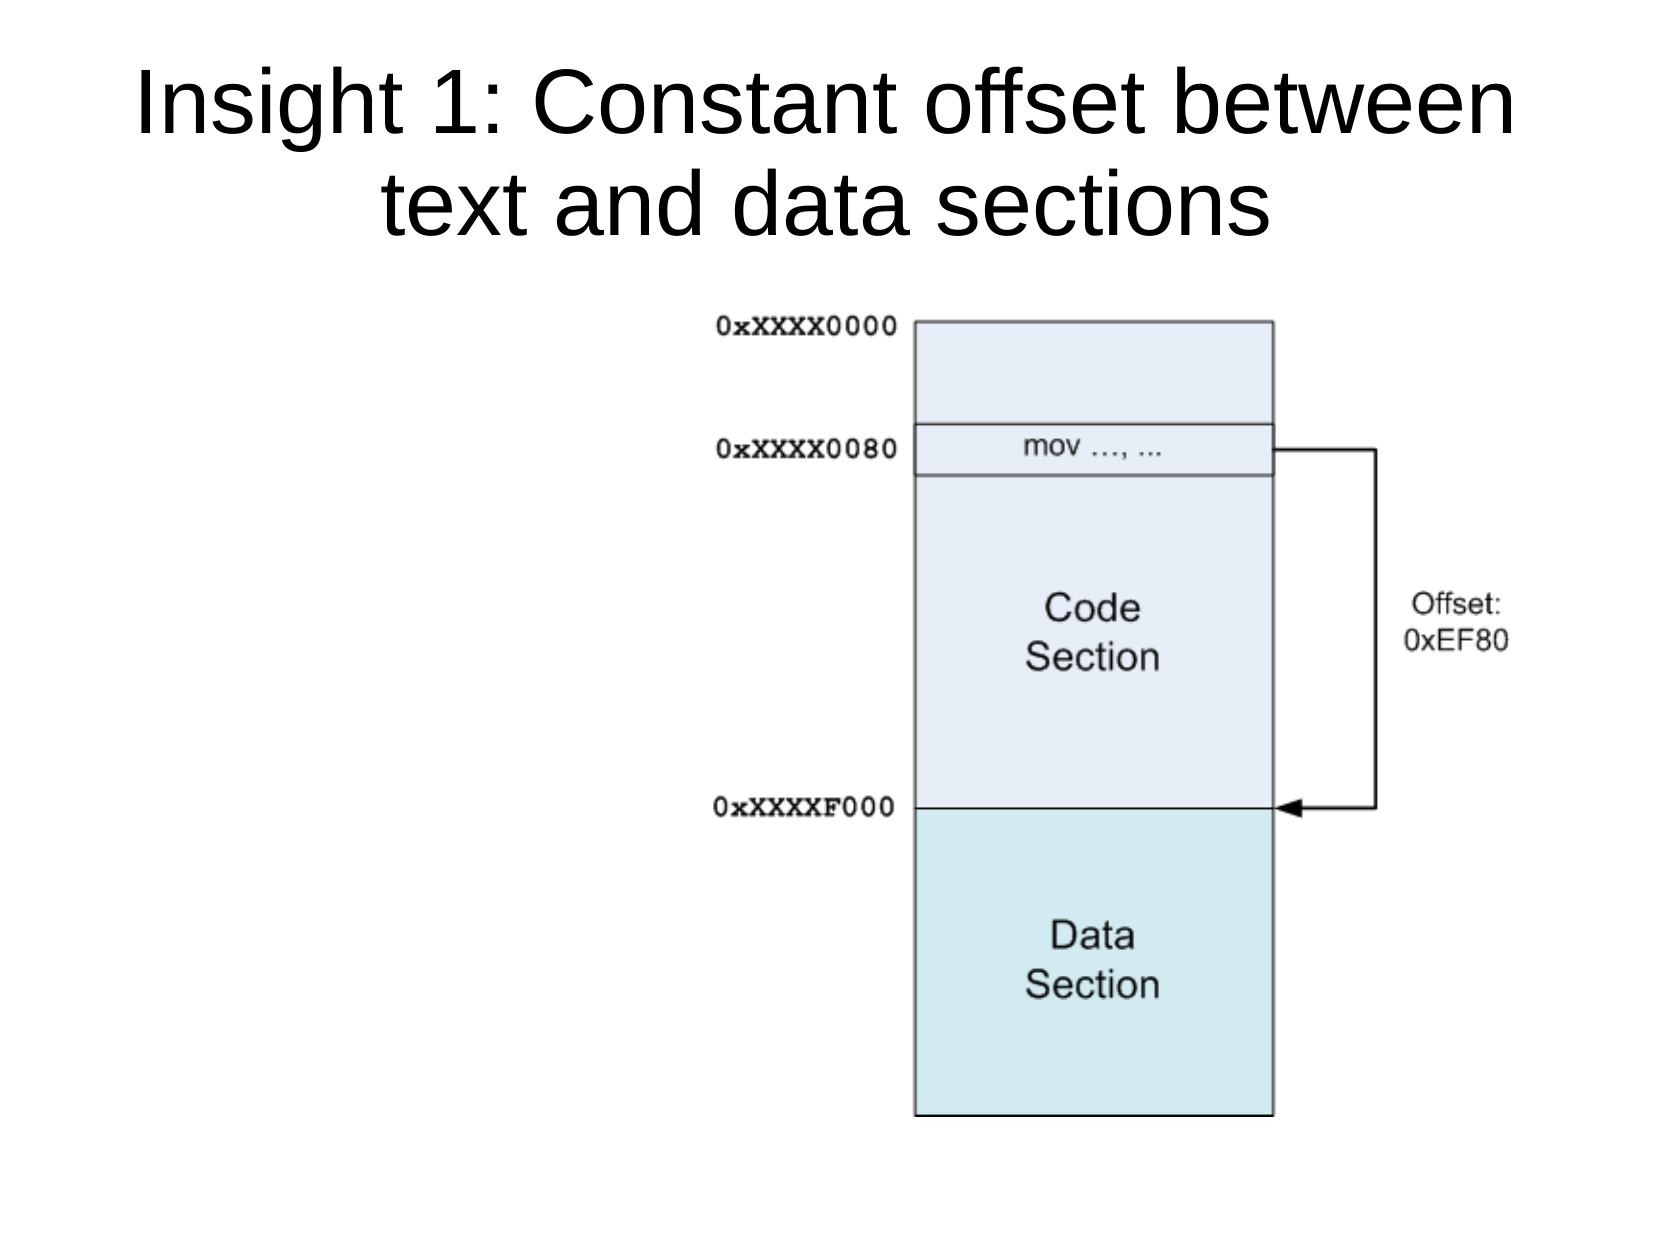

# Insight 1: Constant offset between text and data sections